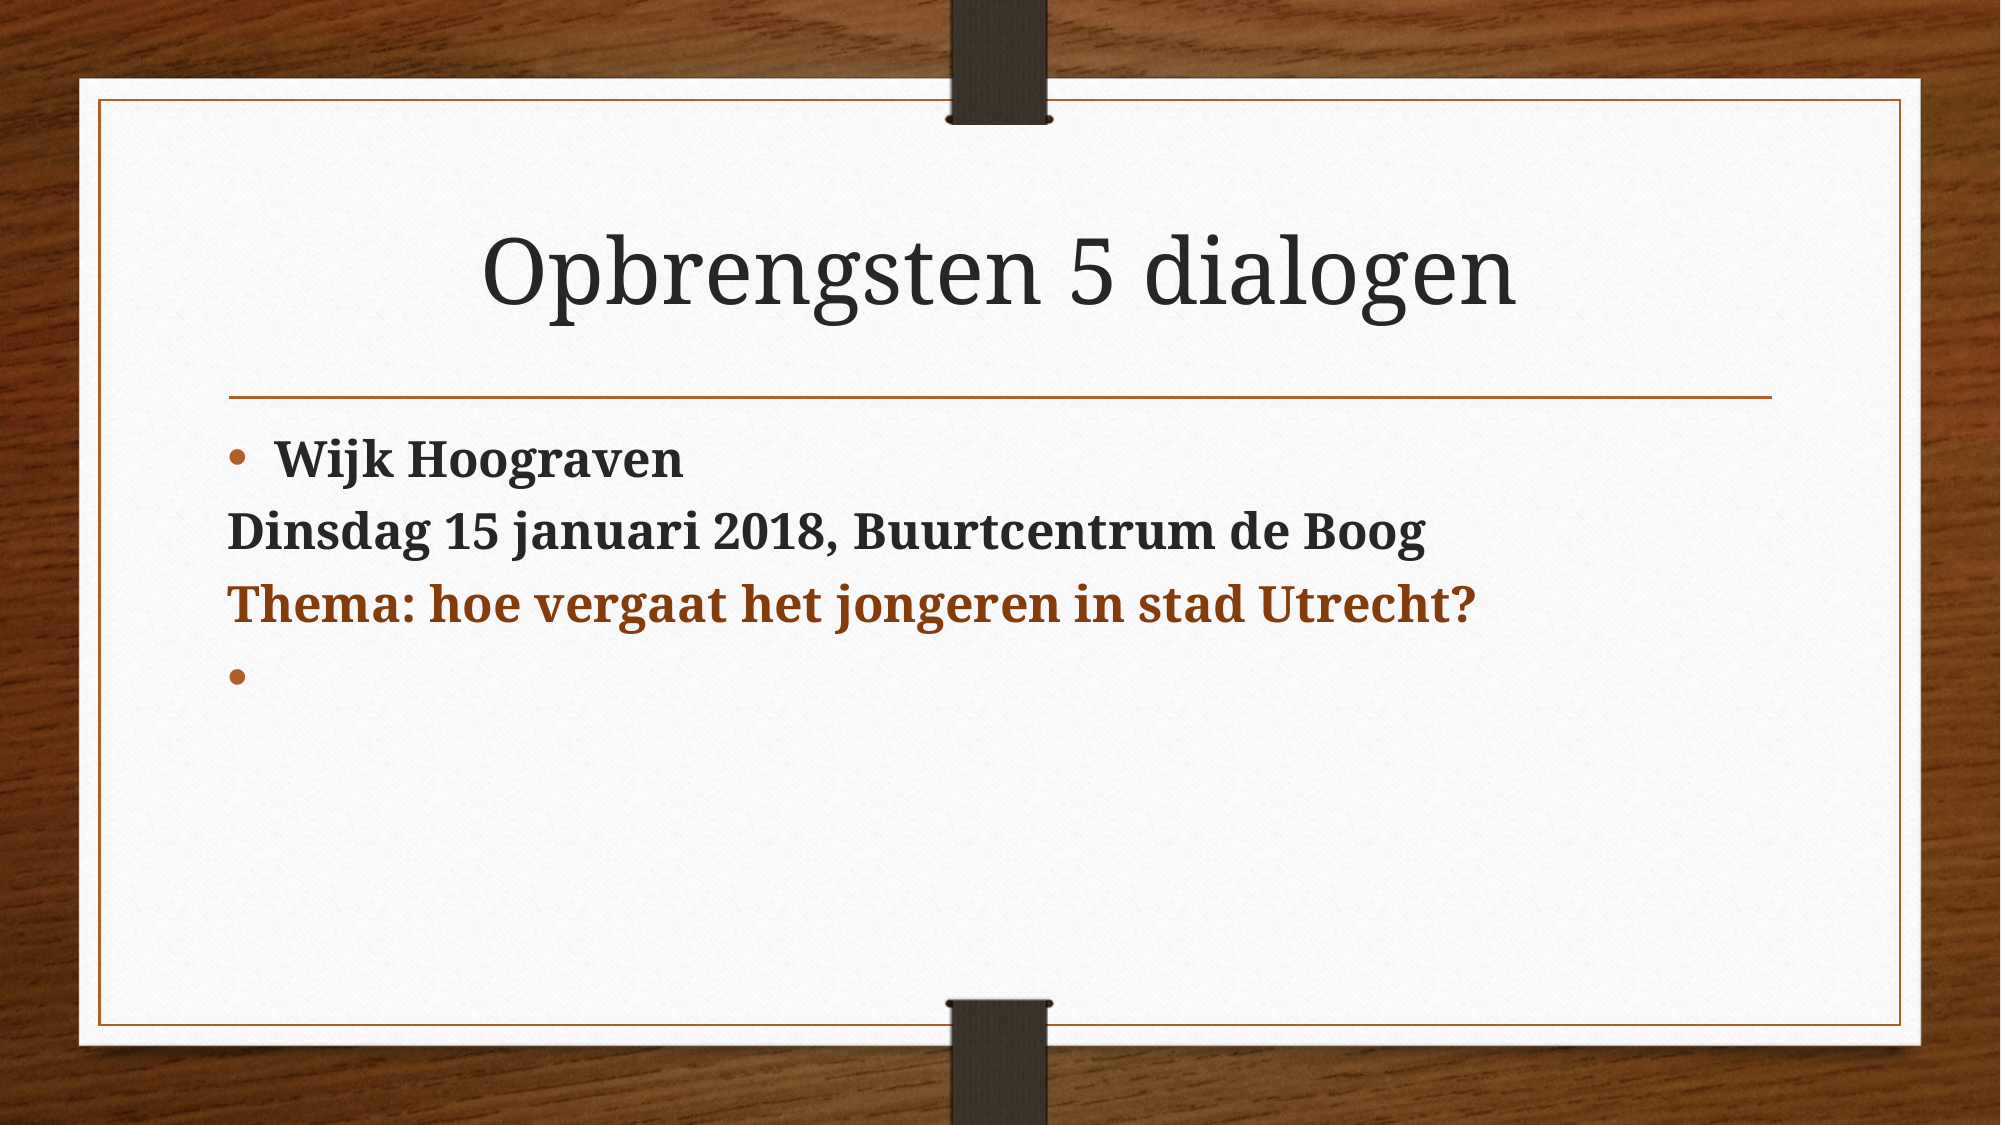

# Opbrengsten 5 dialogen
Wijk Hoograven
Dinsdag 15 januari 2018, Buurtcentrum de Boog
Thema: hoe vergaat het jongeren in stad Utrecht?